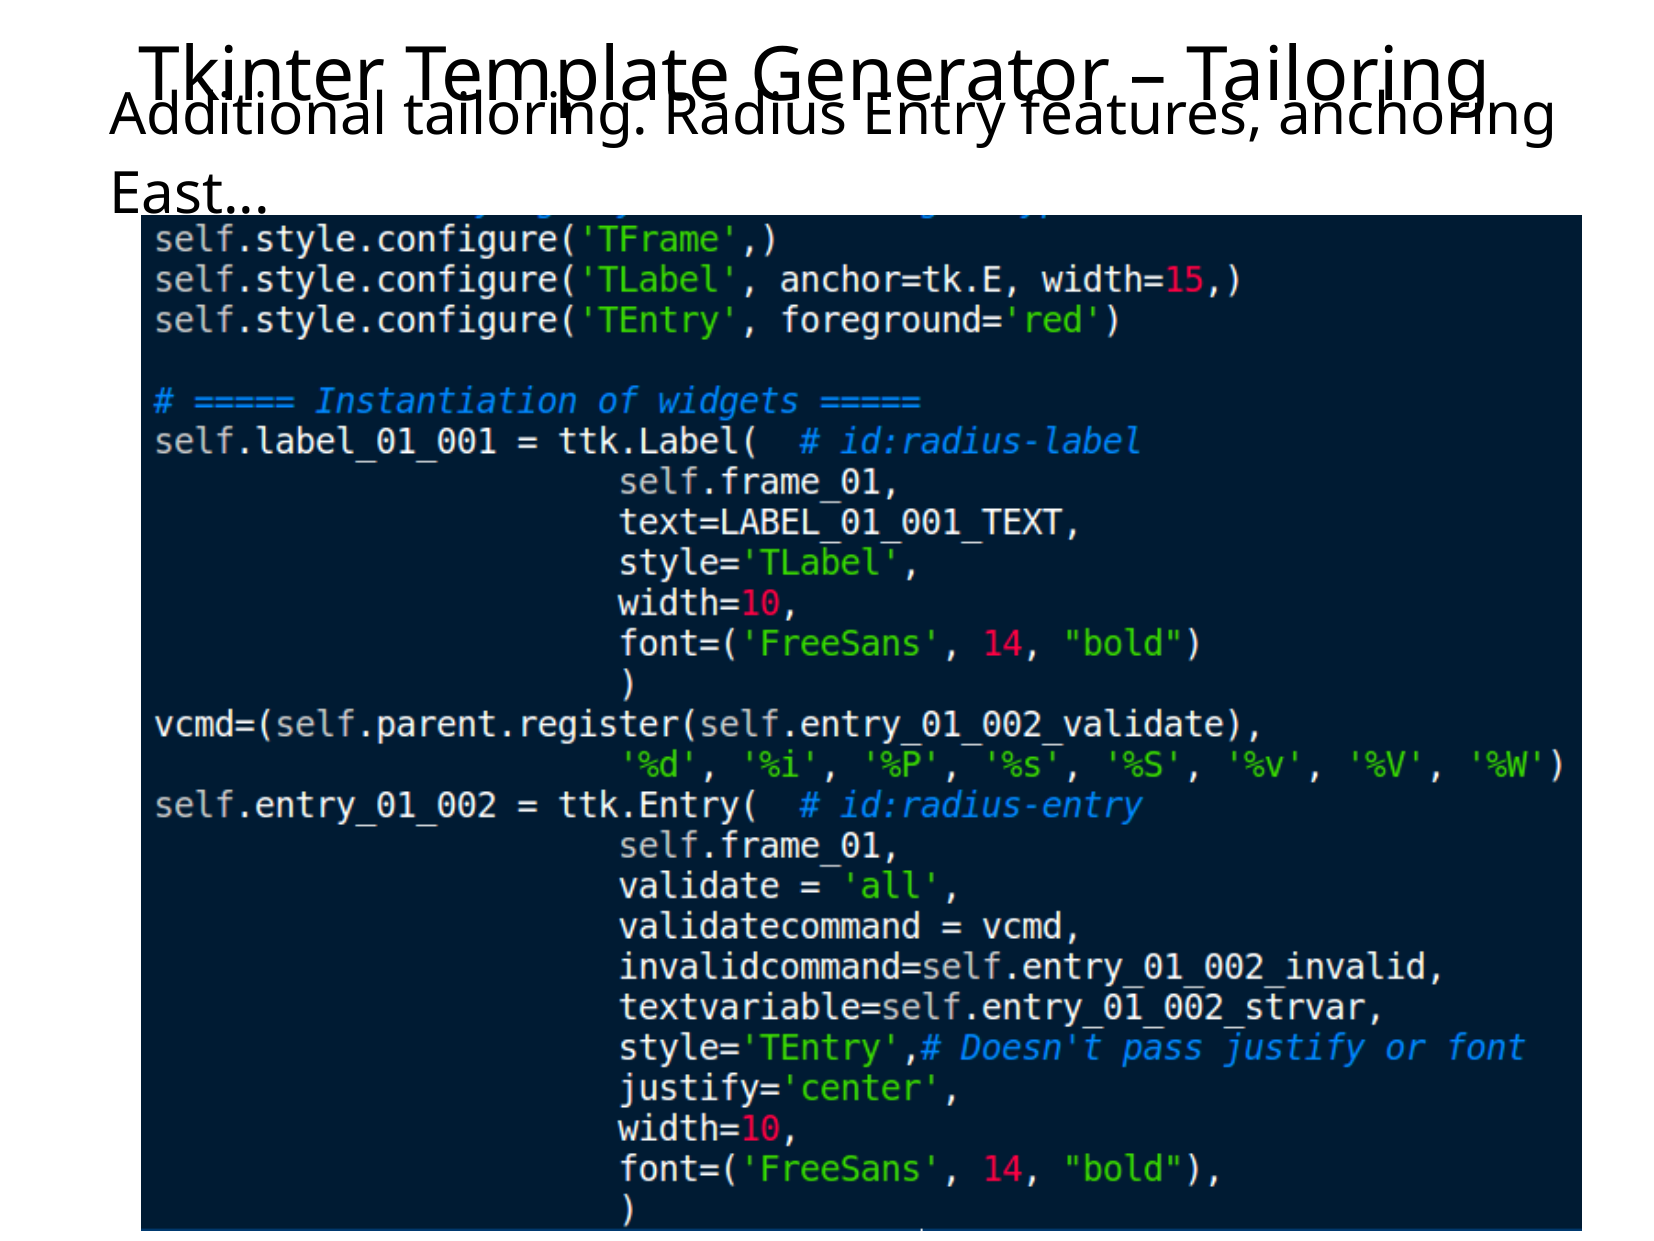

Tkinter Template Generator – Tailoring
# Additional tailoring. Radius Entry features, anchoring East...